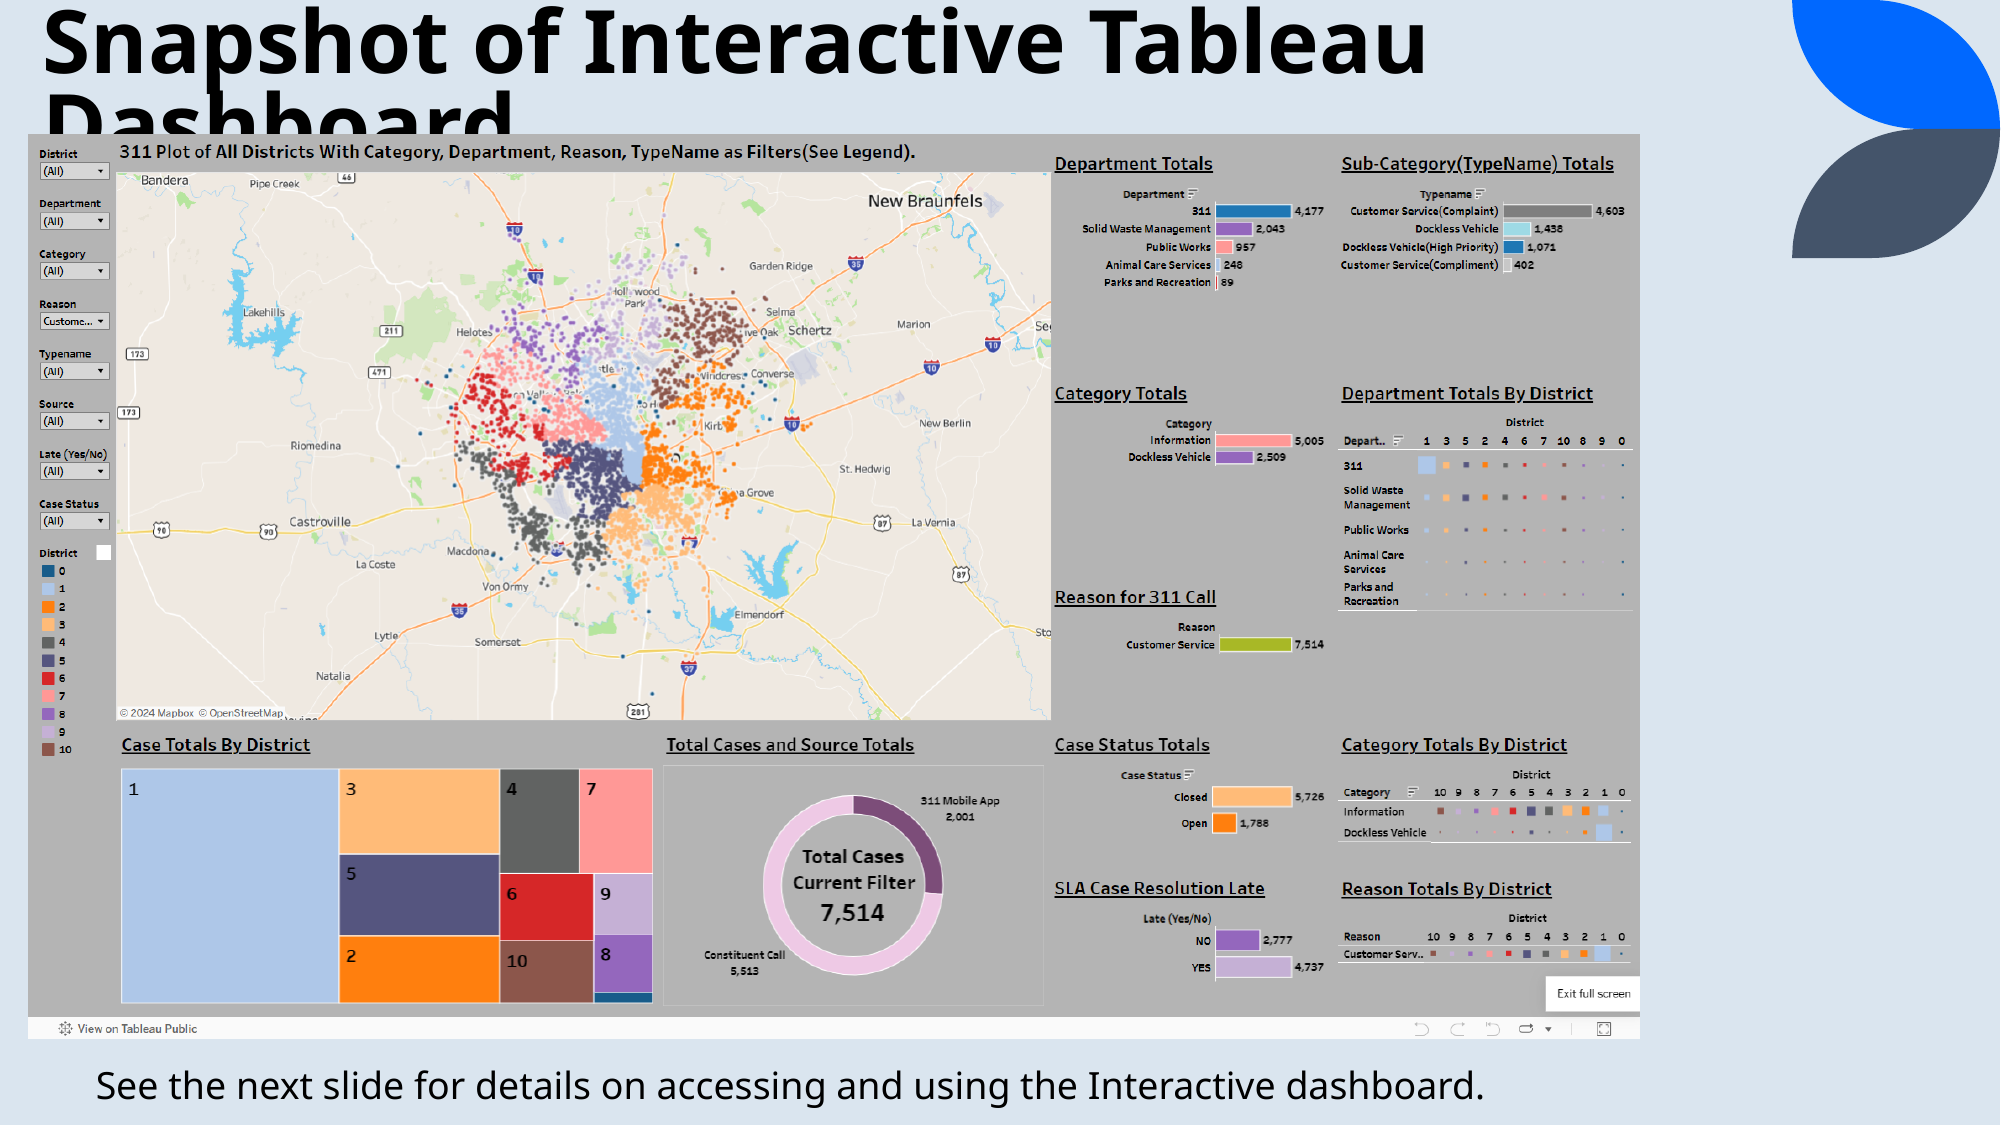

# Snapshot of Interactive Tableau Dashboard
See the next slide for details on accessing and using the Interactive dashboard.